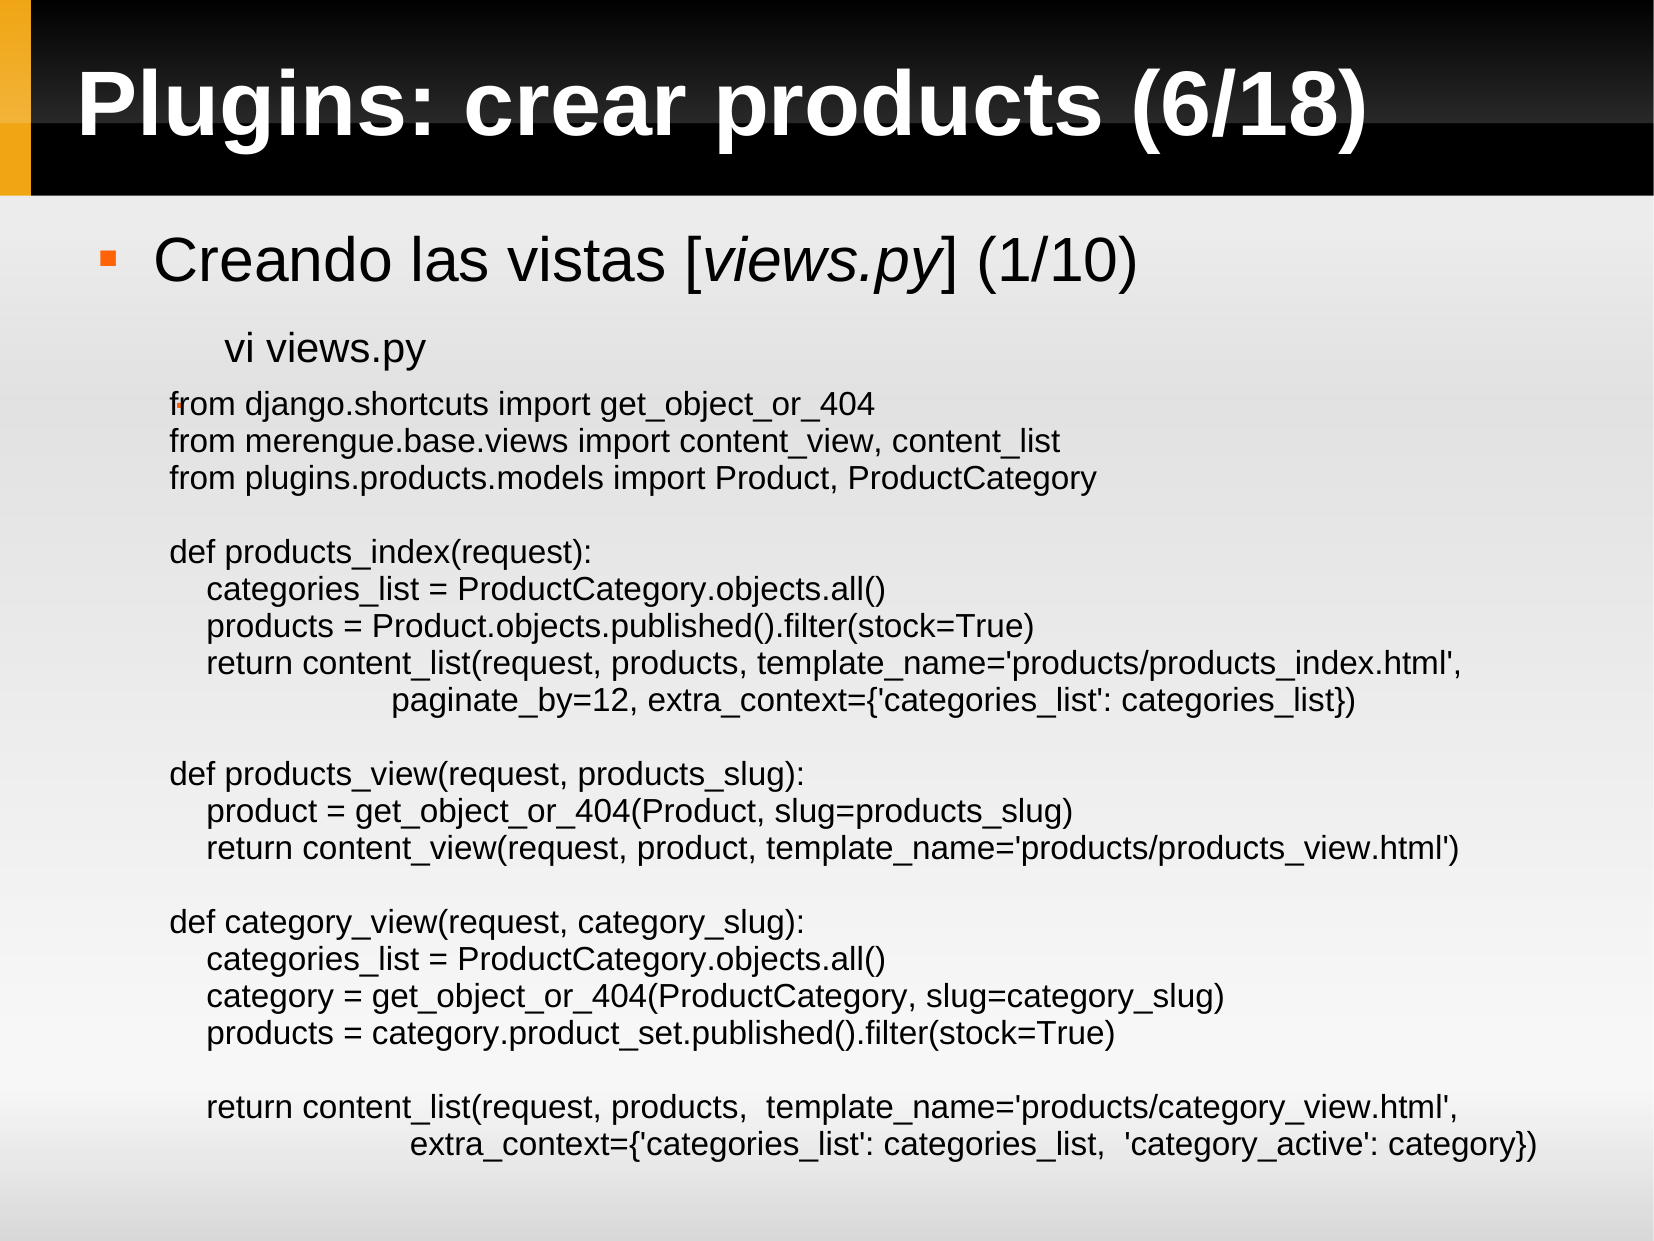

# Plugins: crear products (6/18)
Creando las vistas [views.py] (1/10)
vi views.py
from django.shortcuts import get_object_or_404
from merengue.base.views import content_view, content_list
from plugins.products.models import Product, ProductCategory
def products_index(request):
 categories_list = ProductCategory.objects.all()
 products = Product.objects.published().filter(stock=True)
 return content_list(request, products, template_name='products/products_index.html',
 paginate_by=12, extra_context={'categories_list': categories_list})
def products_view(request, products_slug):
 product = get_object_or_404(Product, slug=products_slug)
 return content_view(request, product, template_name='products/products_view.html')
def category_view(request, category_slug):
 categories_list = ProductCategory.objects.all()
 category = get_object_or_404(ProductCategory, slug=category_slug)
 products = category.product_set.published().filter(stock=True)
 return content_list(request, products, template_name='products/category_view.html',
 extra_context={'categories_list': categories_list, 'category_active': category})